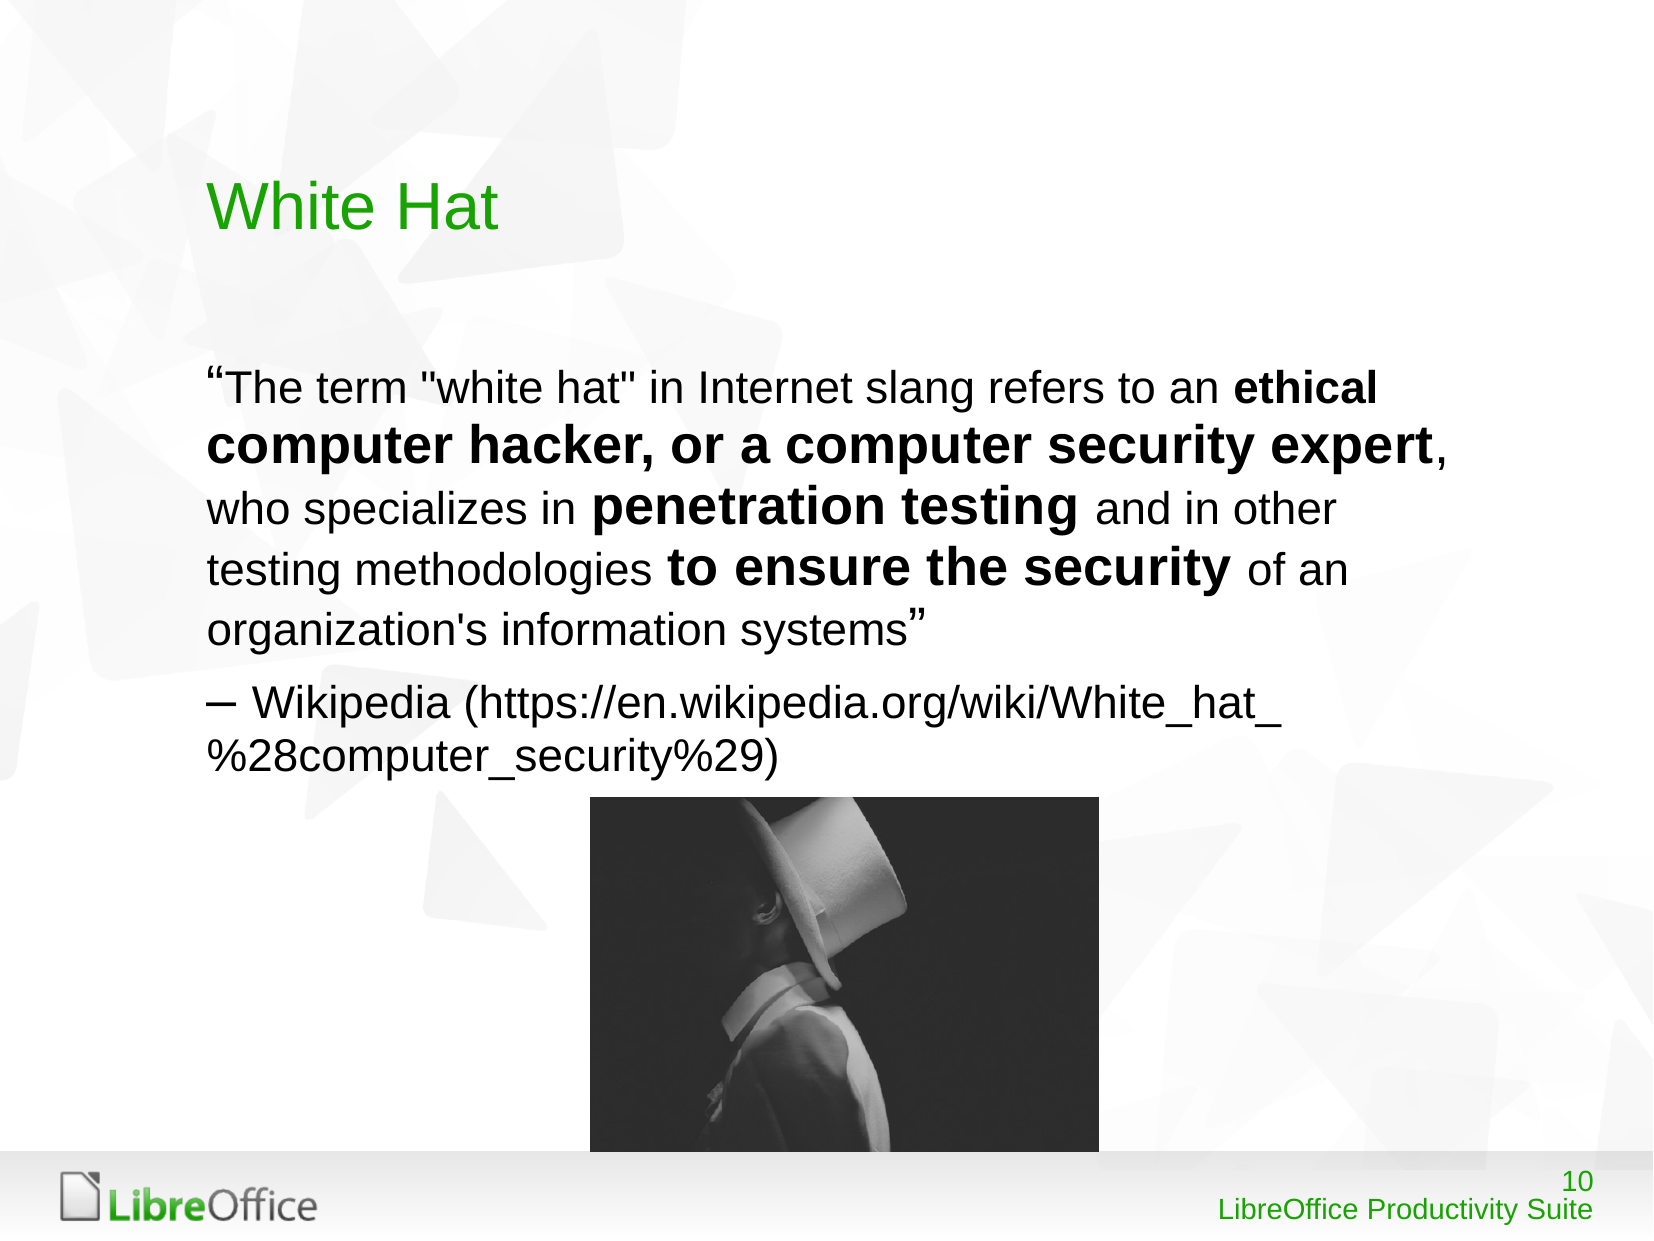

# White Hat
“The term "white hat" in Internet slang refers to an ethical computer hacker, or a computer security expert, who specializes in penetration testing and in other testing methodologies to ensure the security of an organization's information systems”
– Wikipedia (https://en.wikipedia.org/wiki/White_hat_%28computer_security%29)
10
LibreOffice Productivity Suite